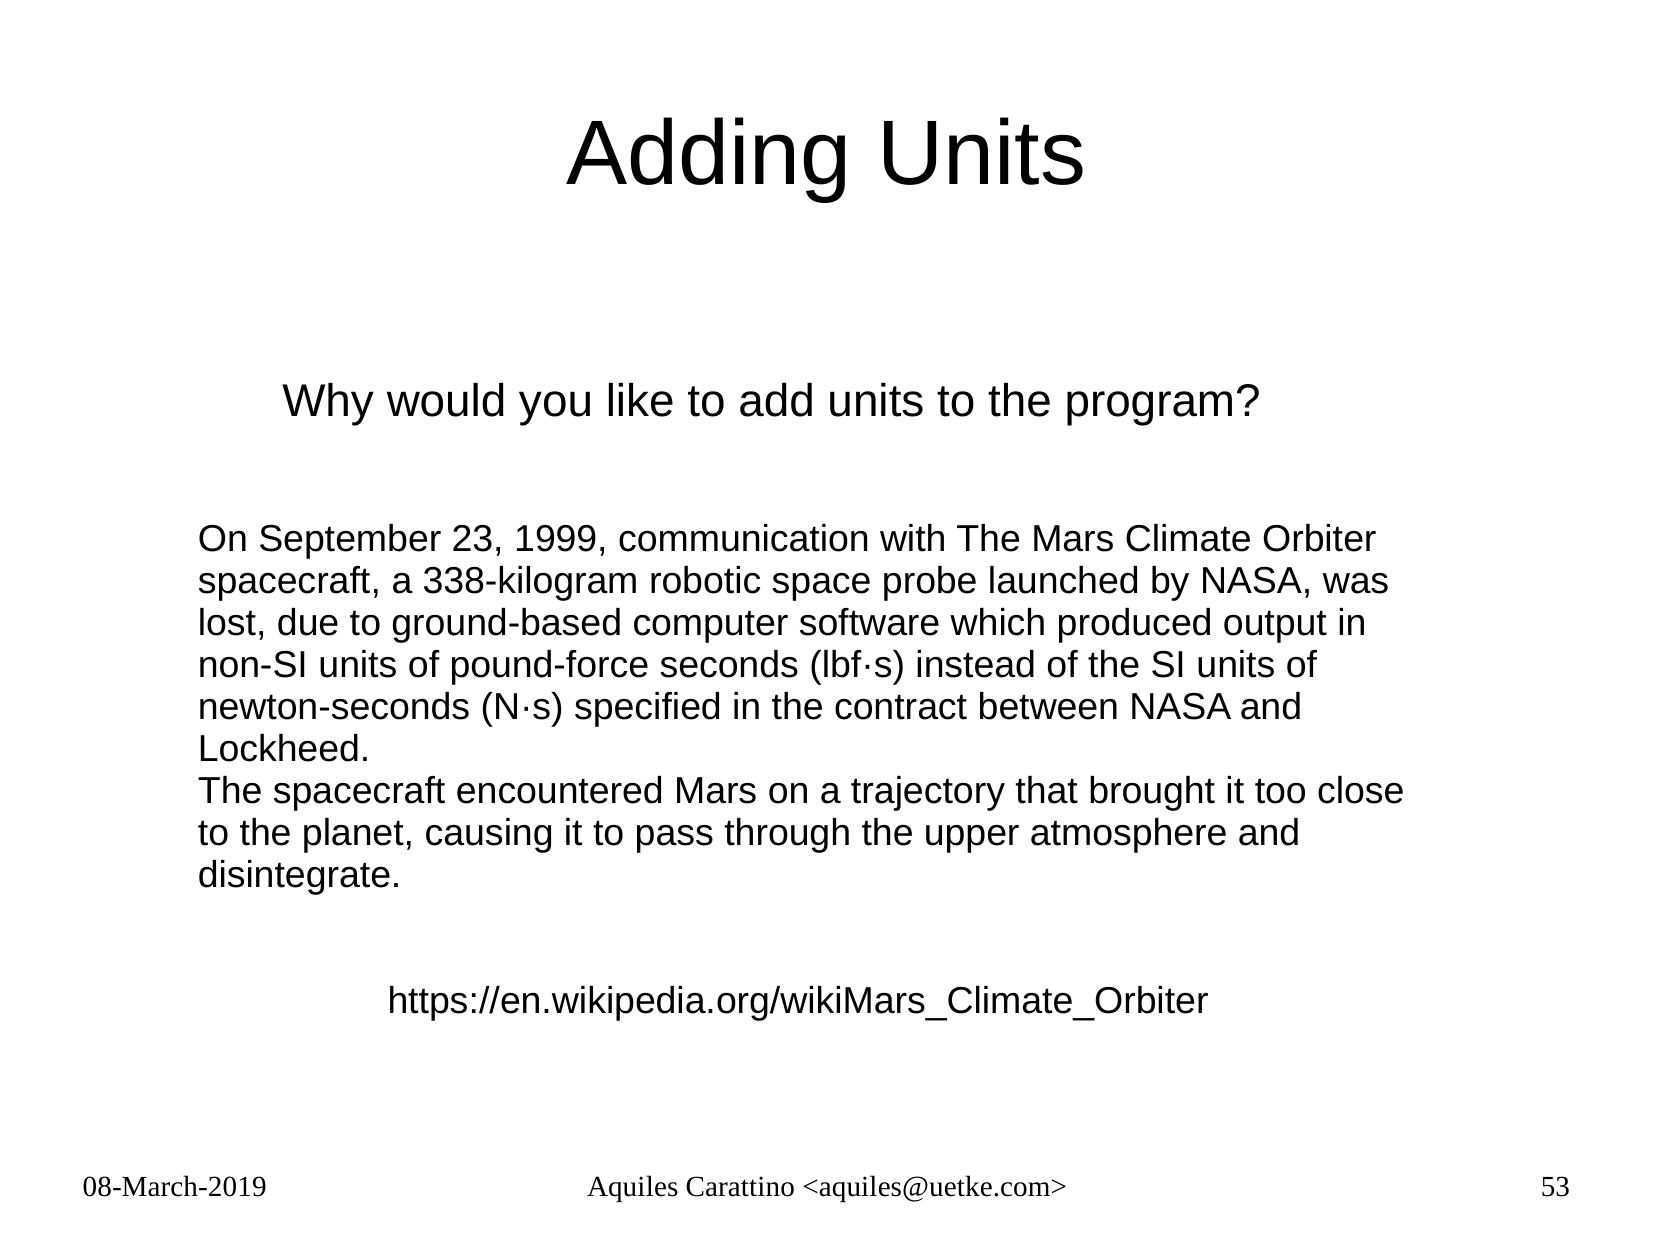

# Adding Units
Why would you like to add units to the program?
On September 23, 1999, communication with The Mars Climate Orbiter spacecraft, a 338-kilogram robotic space probe launched by NASA, was lost, due to ground-based computer software which produced output in non-SI units of pound-force seconds (lbf·s) instead of the SI units of newton-seconds (N·s) specified in the contract between NASA and Lockheed.
The spacecraft encountered Mars on a trajectory that brought it too close to the planet, causing it to pass through the upper atmosphere and disintegrate.
https://en.wikipedia.org/wikiMars_Climate_Orbiter
08-March-2019
Aquiles Carattino <aquiles@uetke.com>
53